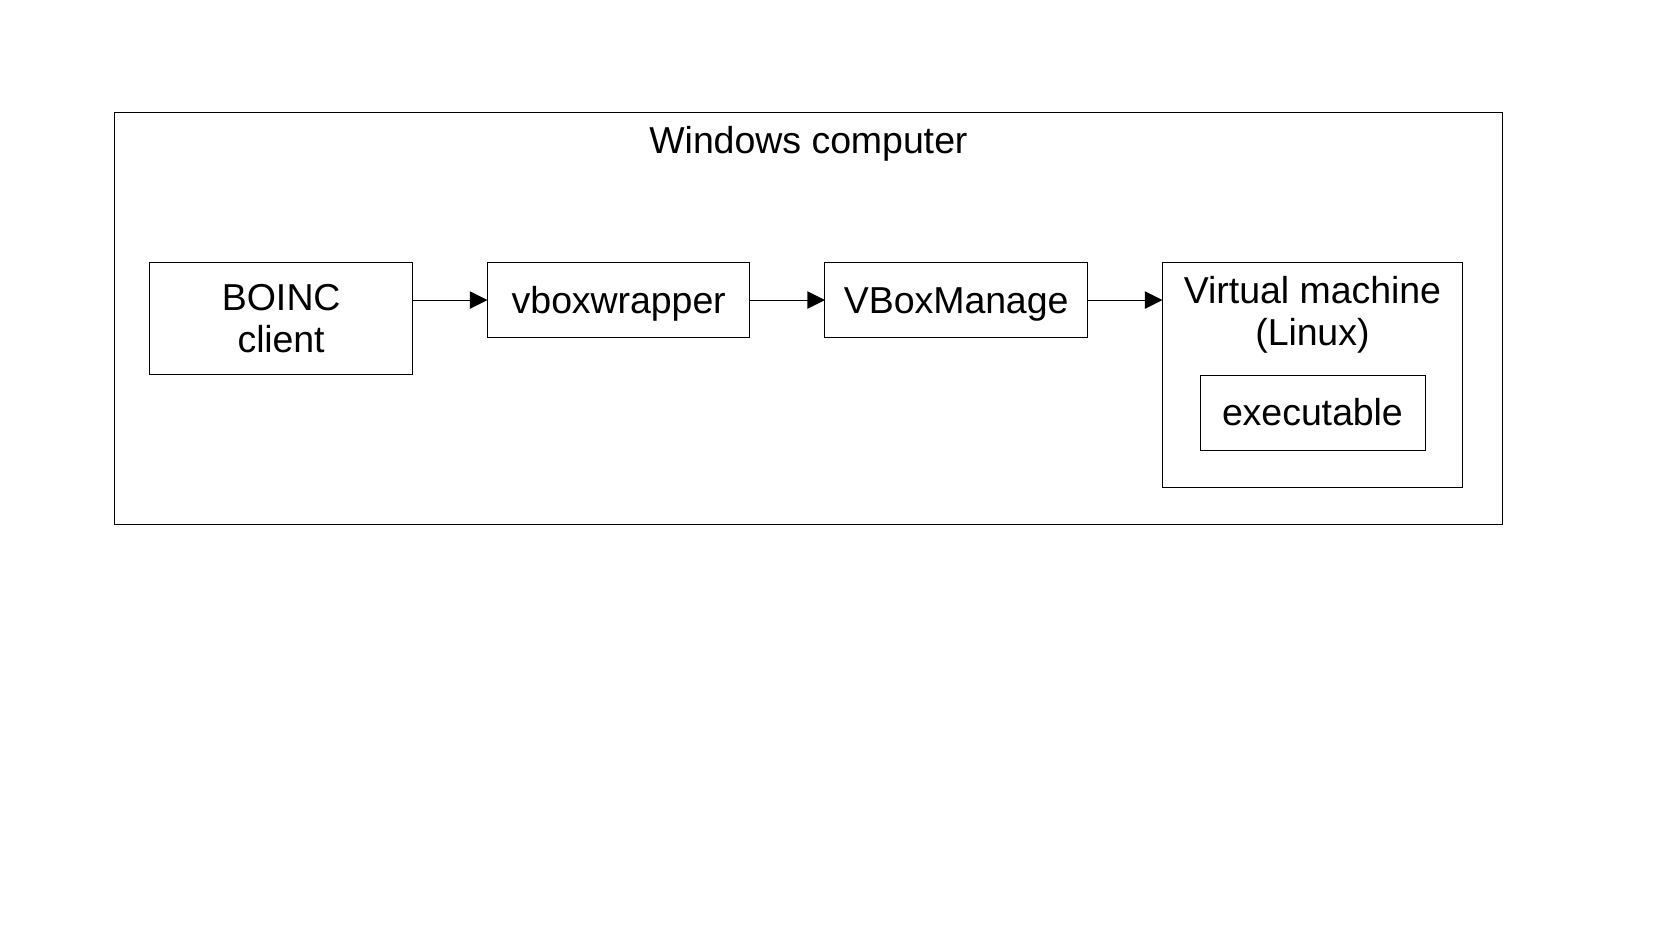

Windows computer
BOINC
client
vboxwrapper
VBoxManage
Virtual machine
(Linux)
executable